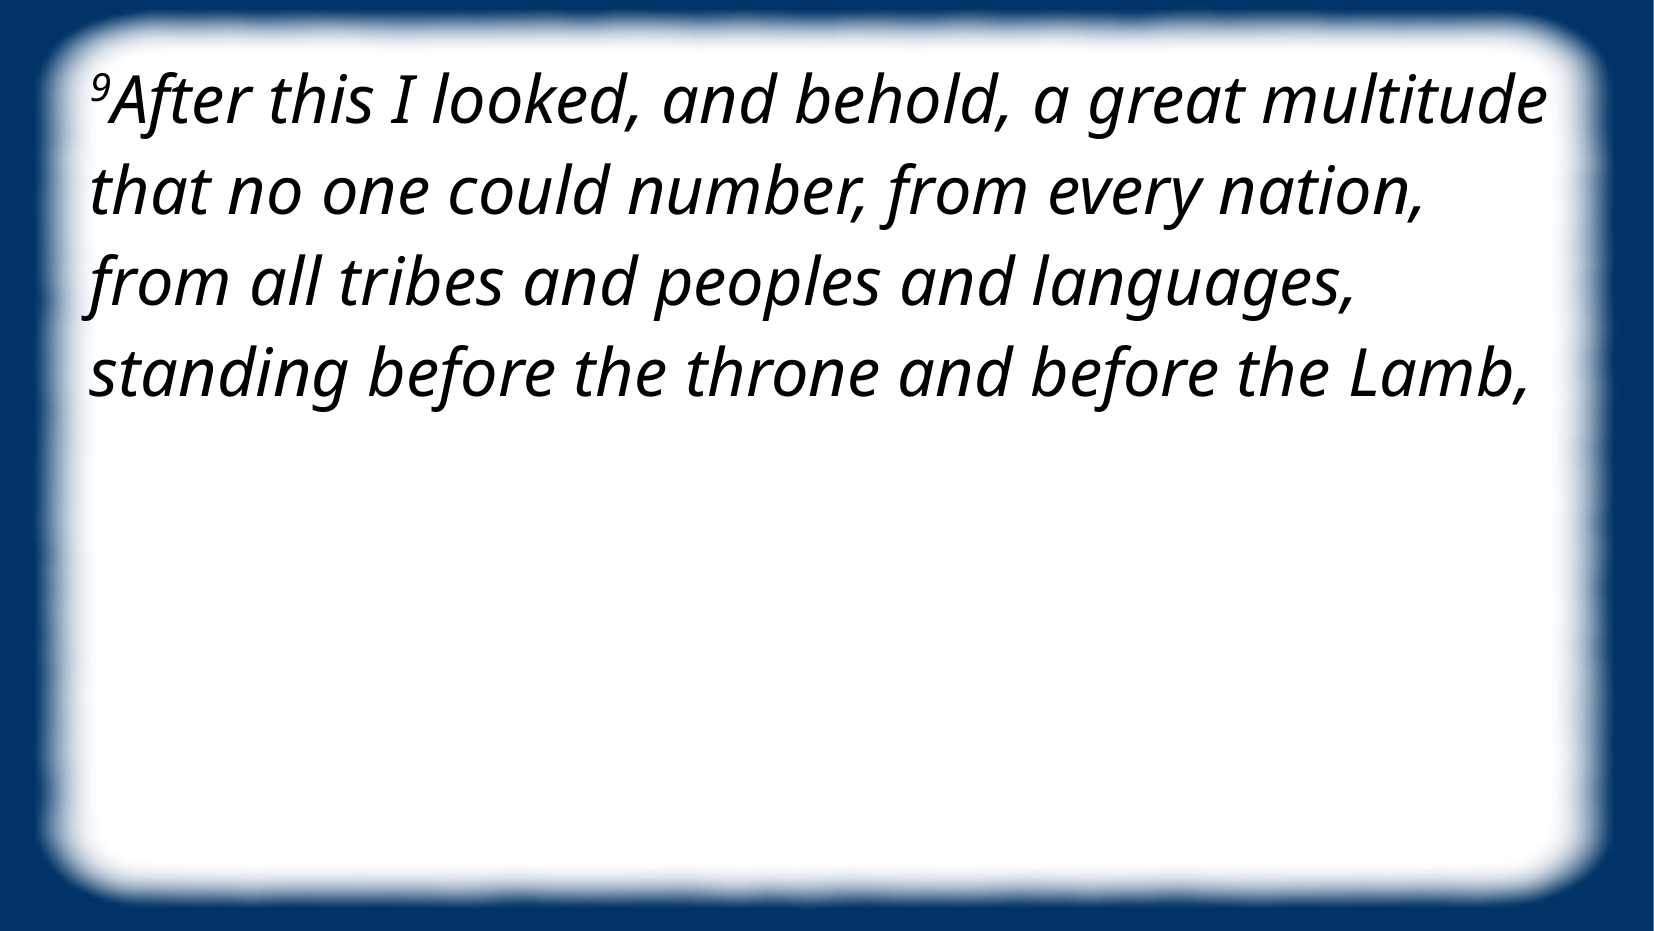

9After this I looked, and behold, a great multitude that no one could number, from every nation, from all tribes and peoples and languages, standing before the throne and before the Lamb,